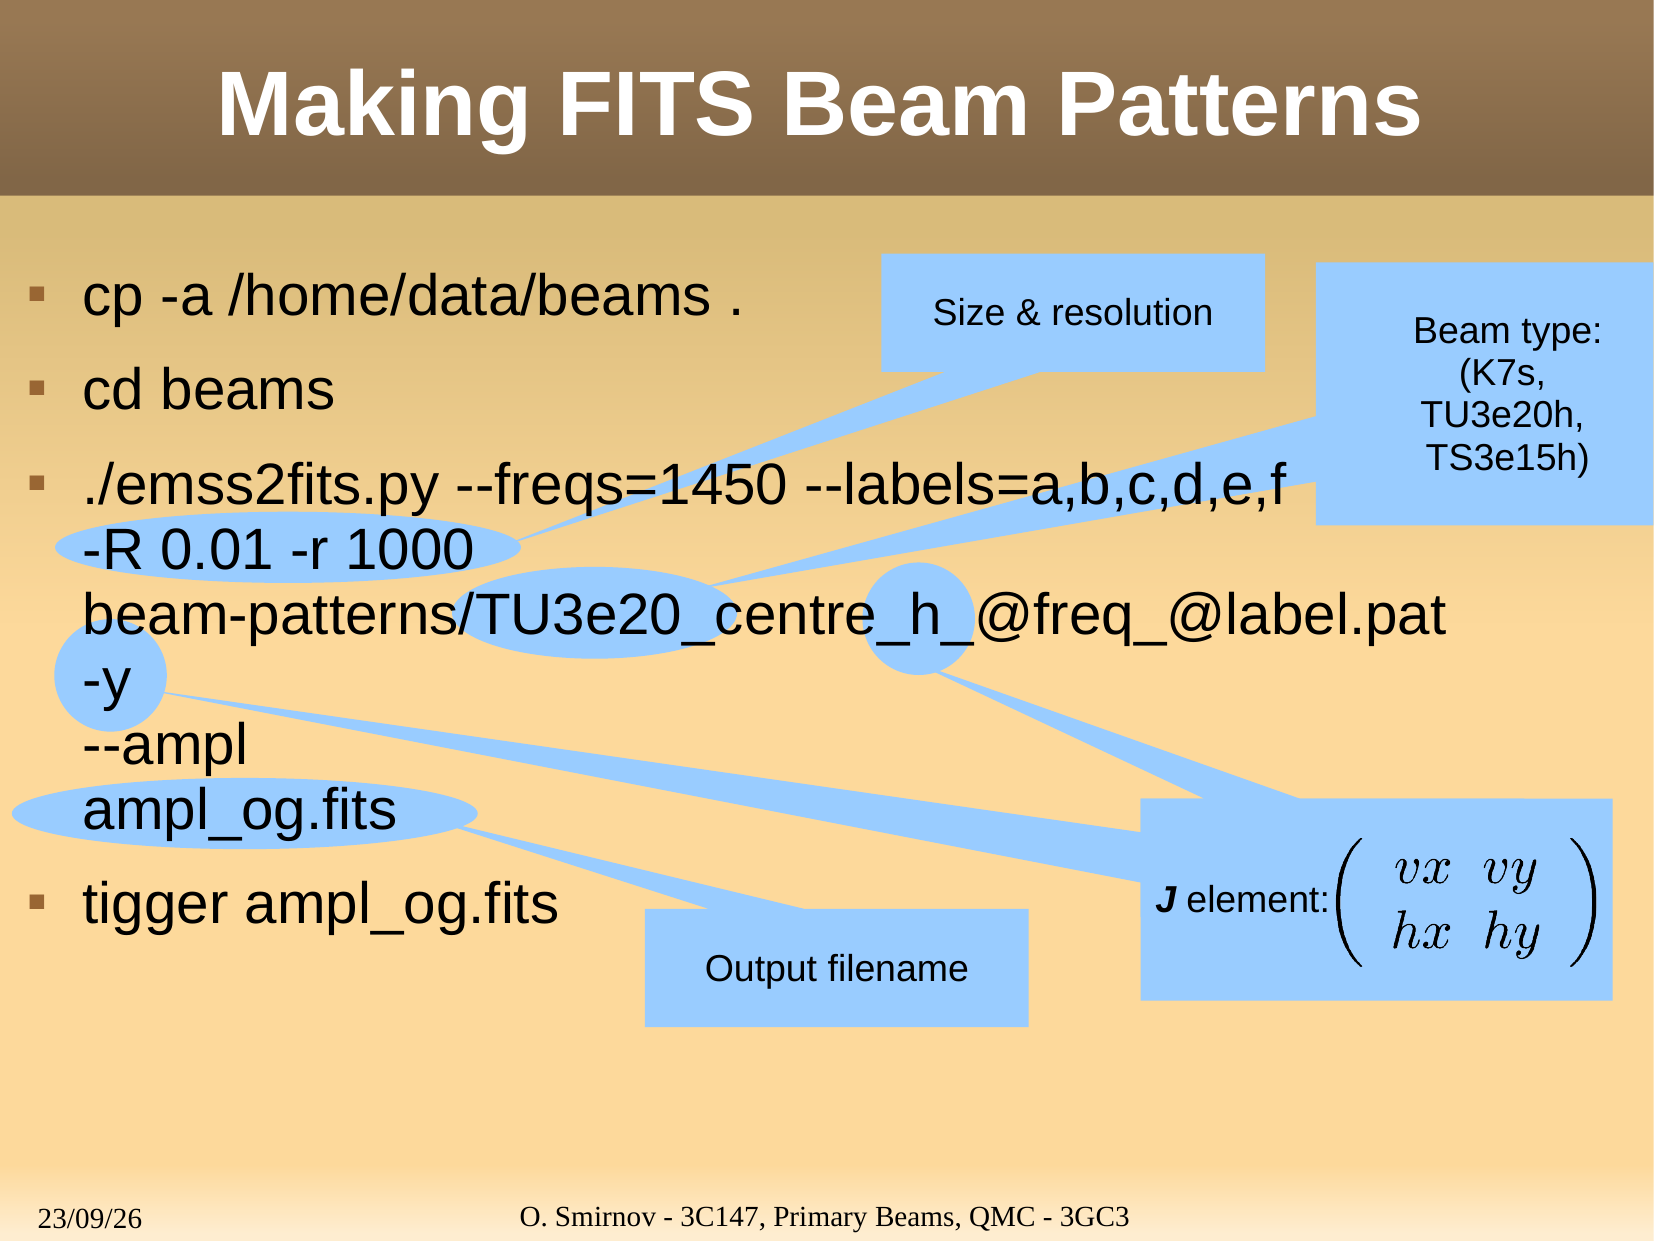

# Making FITS Beam Patterns
Size & resolution
cp -a /home/data/beams .
cd beams
./emss2fits.py --freqs=1450 --labels=a,b,c,d,e,f
-R 0.01 -r 1000
beam-patterns/TU3e20_centre_h_@freq_@label.pat
-y
--ampl
ampl_og.fits
tigger ampl_og.fits
Beam type:
(K7s,
TU3e20h,
TS3e15h)
J element: hy hx
 vy vx
J element:
Output filename
O. Smirnov - 3C147, Primary Beams, QMC - 3GC3